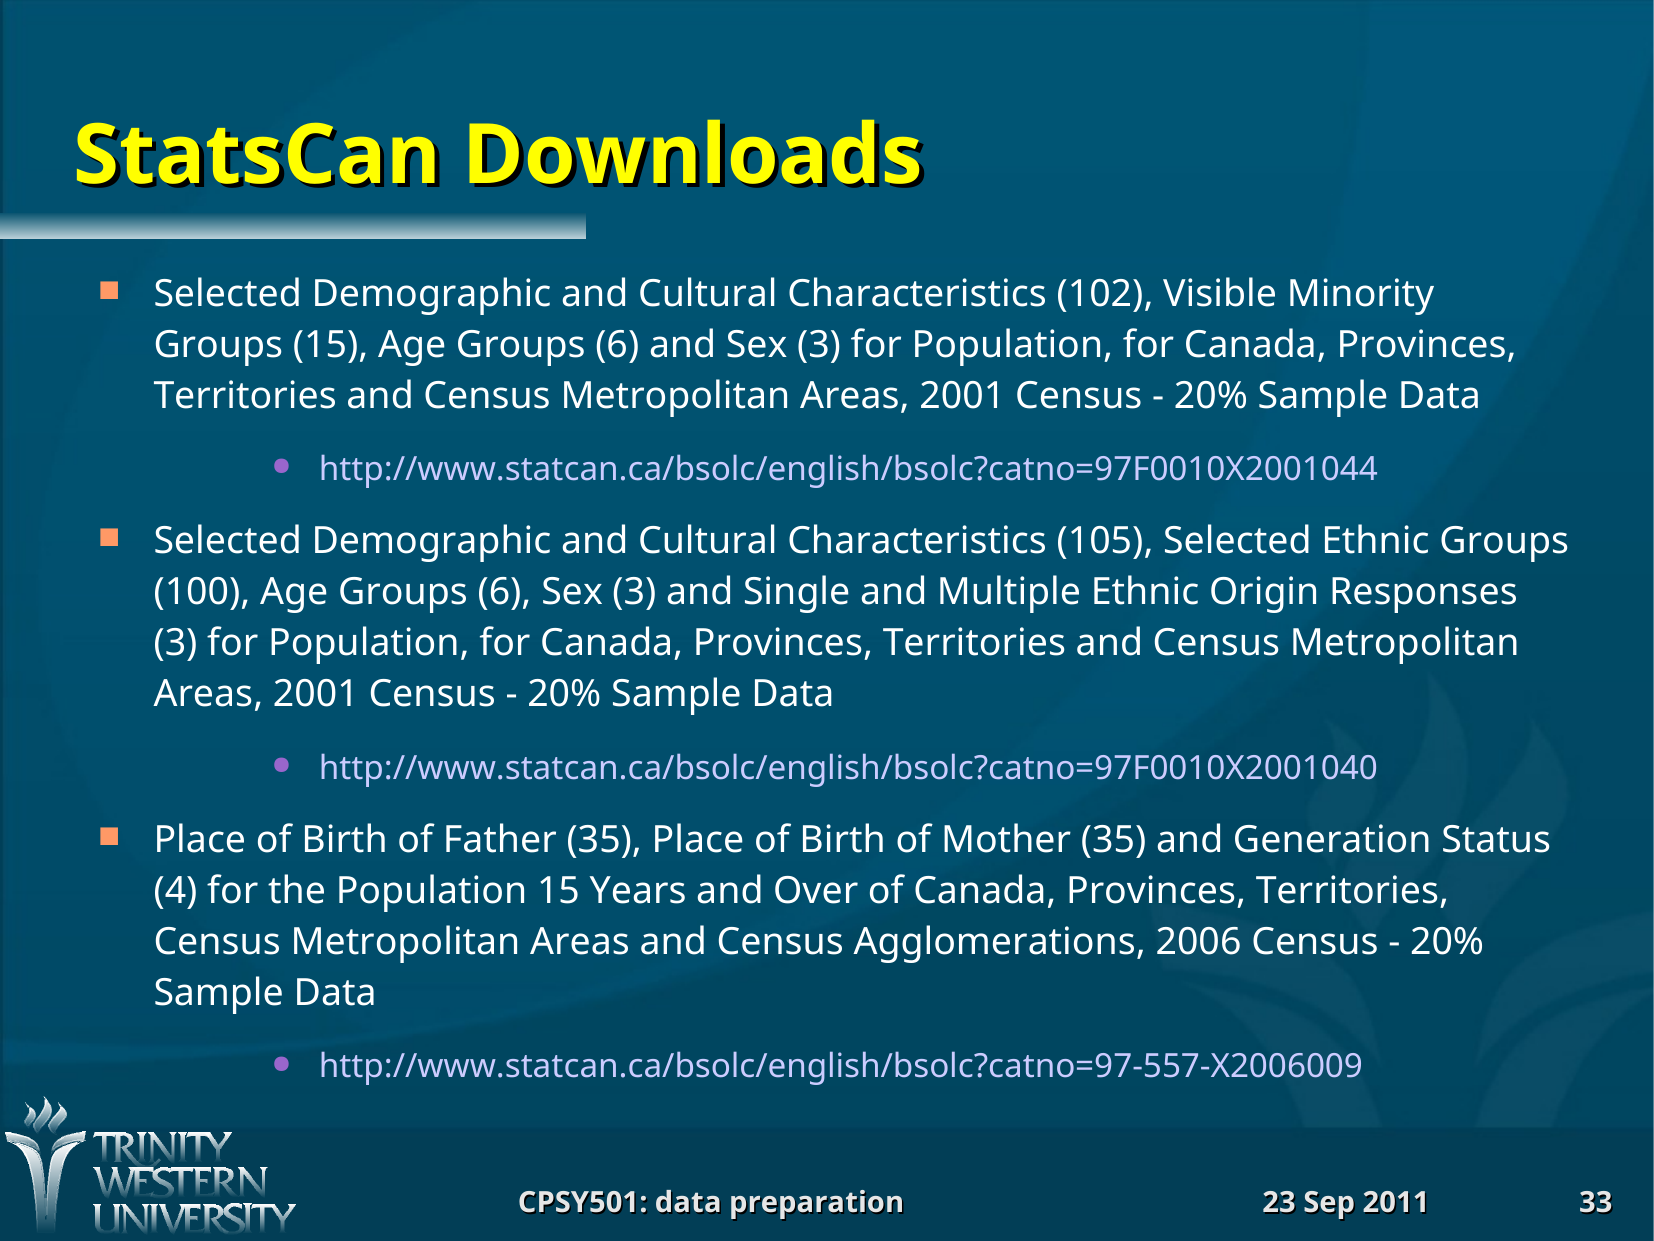

# StatsCan Downloads
Selected Demographic and Cultural Characteristics (102), Visible Minority Groups (15), Age Groups (6) and Sex (3) for Population, for Canada, Provinces, Territories and Census Metropolitan Areas, 2001 Census - 20% Sample Data
http://www.statcan.ca/bsolc/english/bsolc?catno=97F0010X2001044
Selected Demographic and Cultural Characteristics (105), Selected Ethnic Groups (100), Age Groups (6), Sex (3) and Single and Multiple Ethnic Origin Responses (3) for Population, for Canada, Provinces, Territories and Census Metropolitan Areas, 2001 Census - 20% Sample Data
http://www.statcan.ca/bsolc/english/bsolc?catno=97F0010X2001040
Place of Birth of Father (35), Place of Birth of Mother (35) and Generation Status (4) for the Population 15 Years and Over of Canada, Provinces, Territories, Census Metropolitan Areas and Census Agglomerations, 2006 Census - 20% Sample Data
http://www.statcan.ca/bsolc/english/bsolc?catno=97-557-X2006009
CPSY501: data preparation
23 Sep 2011
33